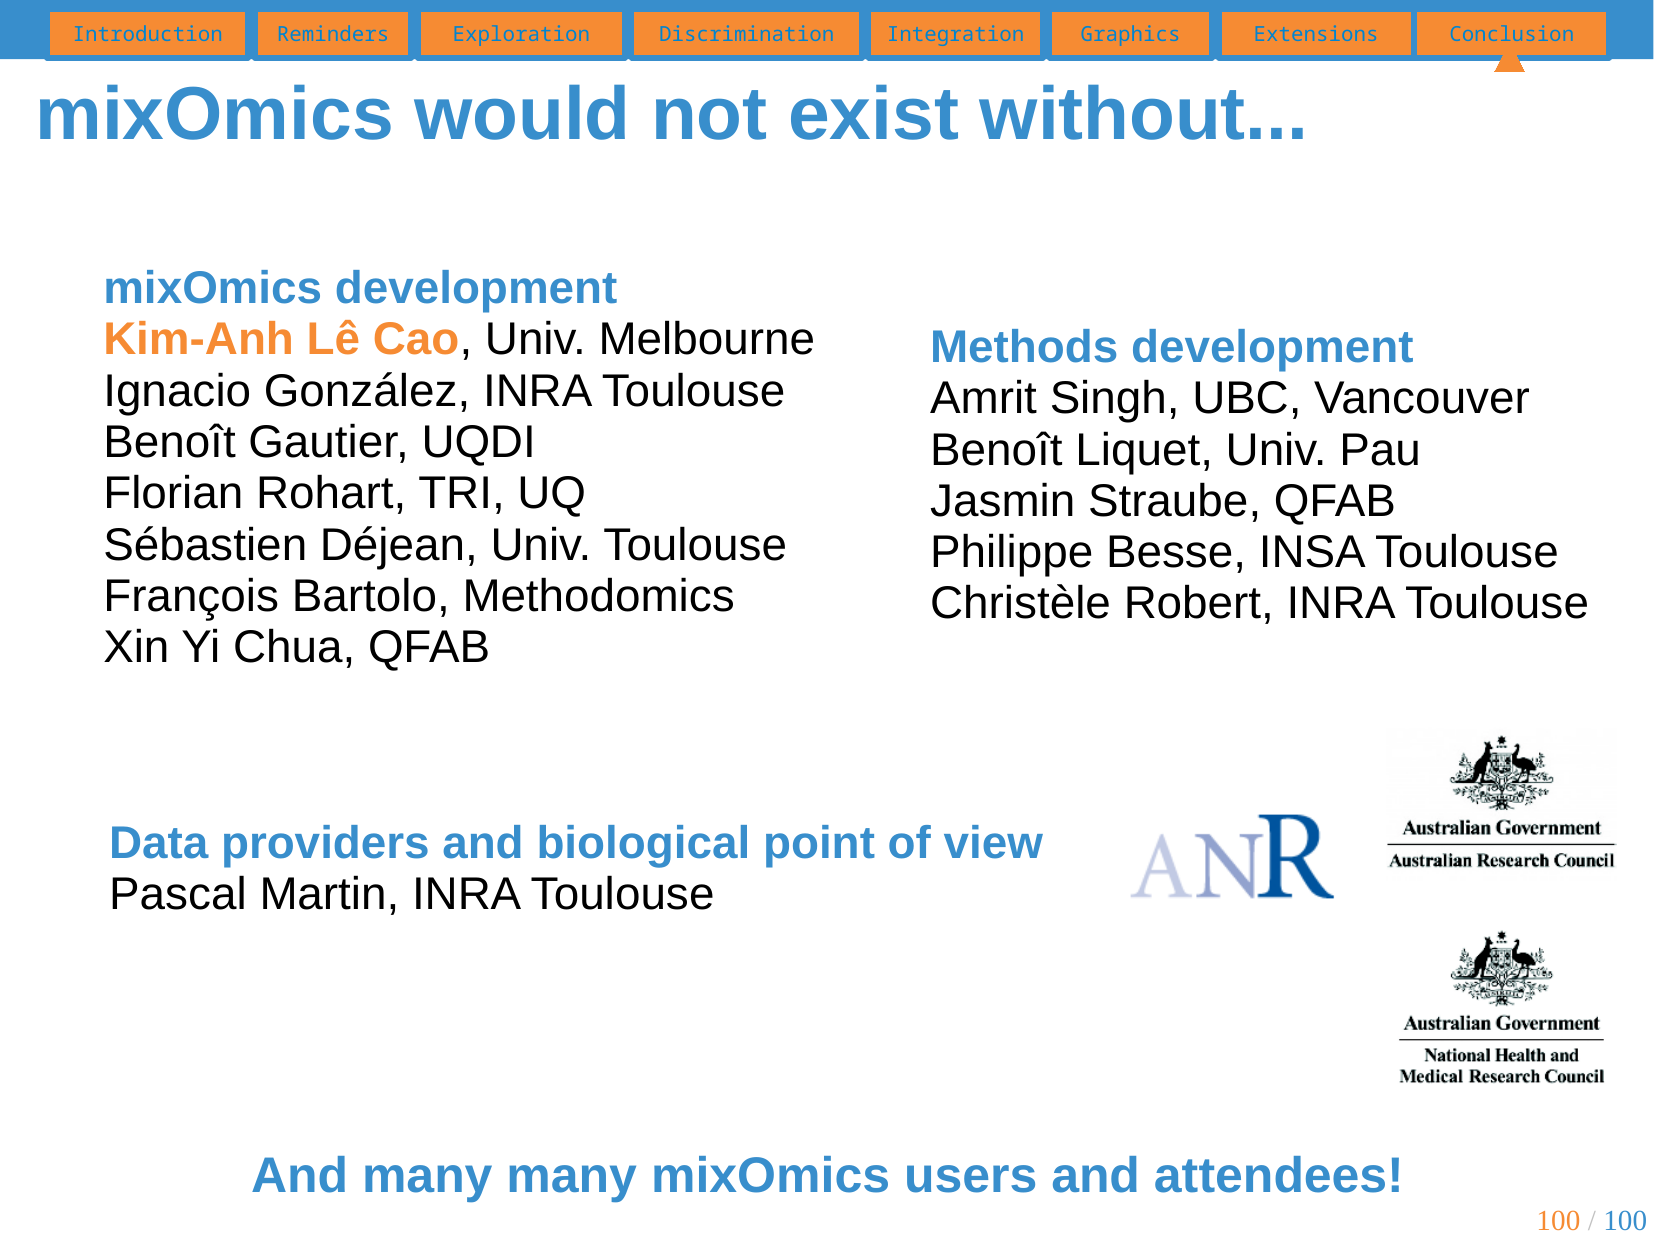

# mixOmics would not exist without...
mixOmics development
Kim-Anh Lê Cao, Univ. Melbourne
Ignacio González, INRA Toulouse
Benoît Gautier, UQDI
Florian Rohart, TRI, UQ
Sébastien Déjean, Univ. Toulouse
François Bartolo, Methodomics
Xin Yi Chua, QFAB
Methods development
Amrit Singh, UBC, Vancouver
Benoît Liquet, Univ. Pau
Jasmin Straube, QFAB
Philippe Besse, INSA Toulouse
Christèle Robert, INRA Toulouse
Data providers and biological point of view
Pascal Martin, INRA Toulouse
And many many mixOmics users and attendees!
100